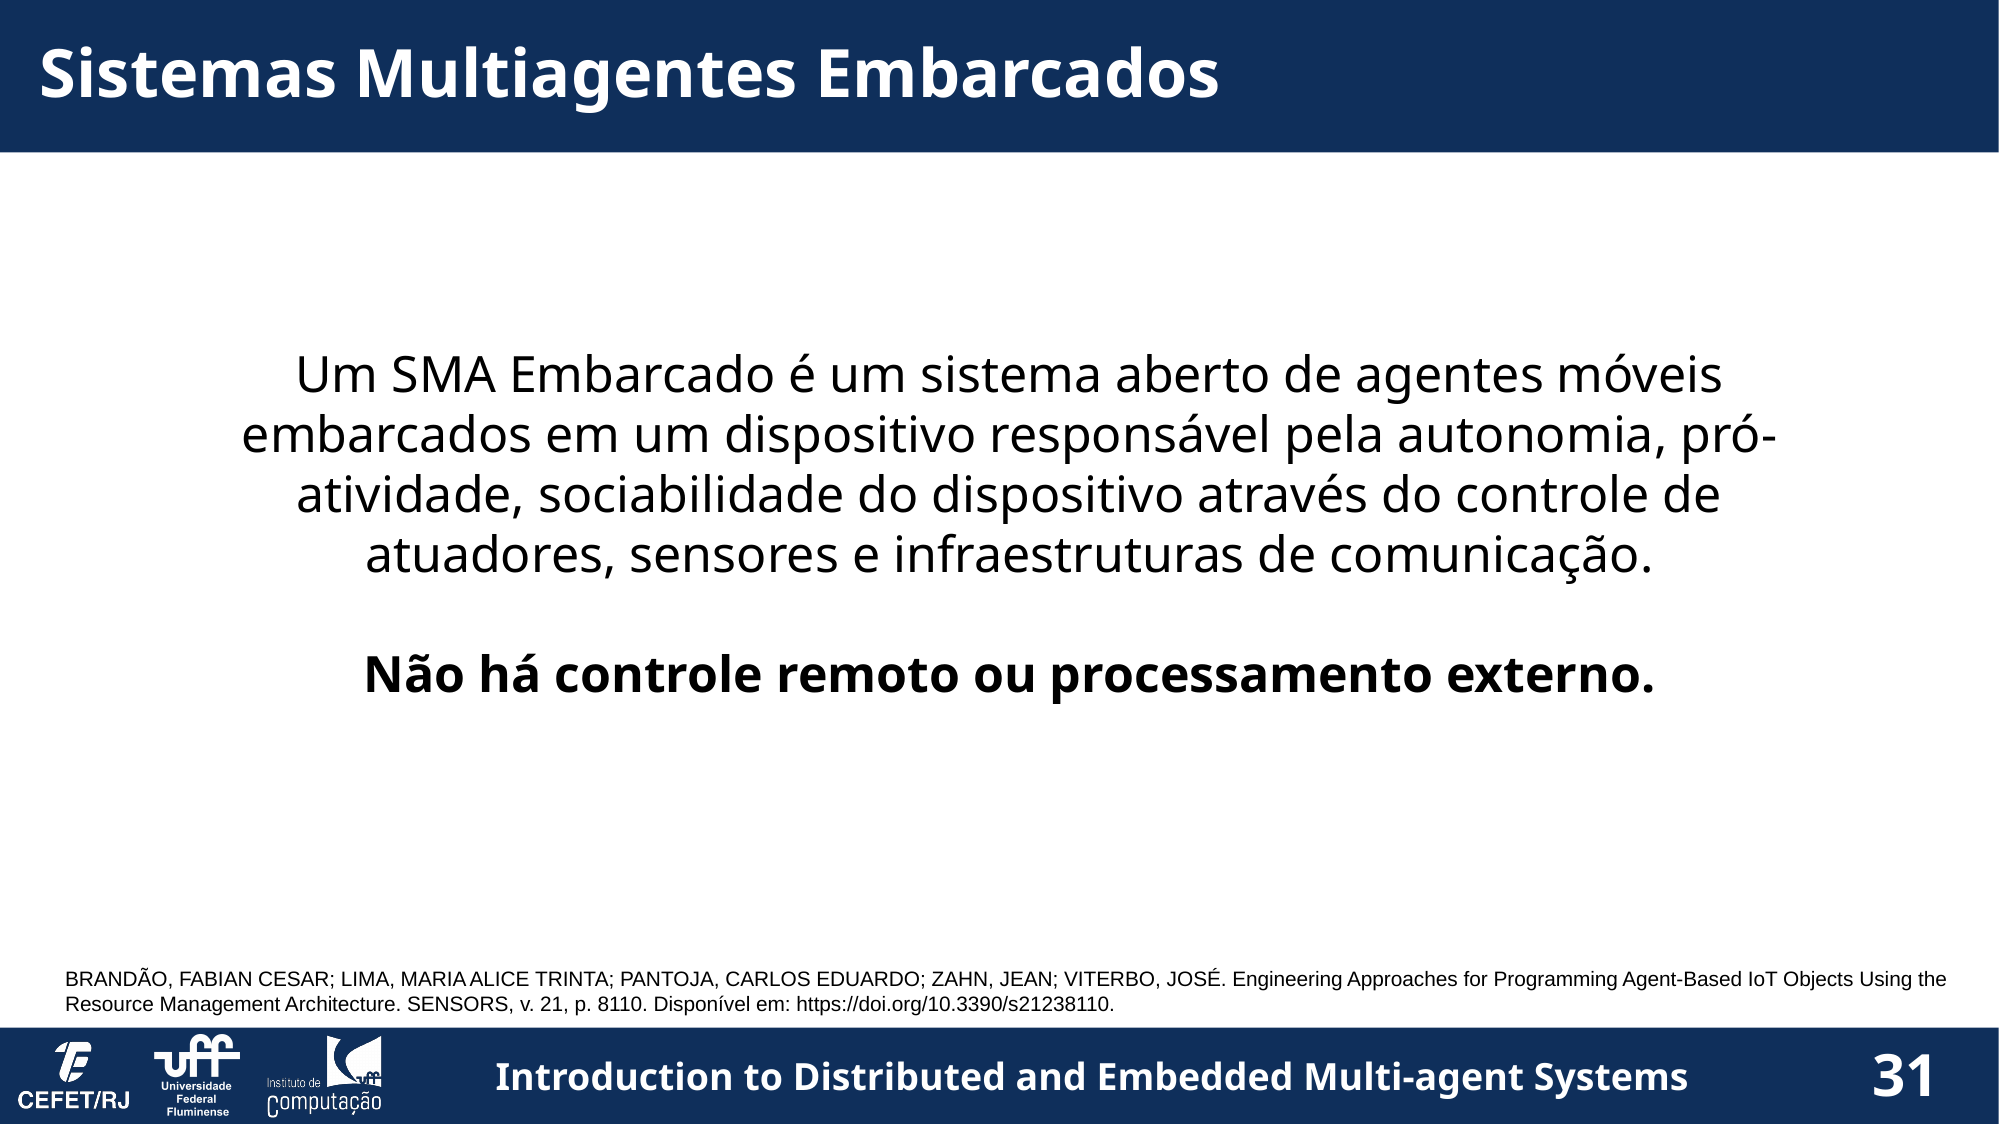

Sistemas Multiagentes Embarcados
Um SMA Embarcado é um sistema aberto de agentes móveis embarcados em um dispositivo responsável pela autonomia, pró-atividade, sociabilidade do dispositivo através do controle de atuadores, sensores e infraestruturas de comunicação.
Não há controle remoto ou processamento externo.
BRANDÃO, FABIAN CESAR; LIMA, MARIA ALICE TRINTA; PANTOJA, CARLOS EDUARDO; ZAHN, JEAN; VITERBO, JOSÉ. Engineering Approaches for Programming Agent-Based IoT Objects Using the Resource Management Architecture. SENSORS, v. 21, p. 8110. Disponível em: https://doi.org/10.3390/s21238110.